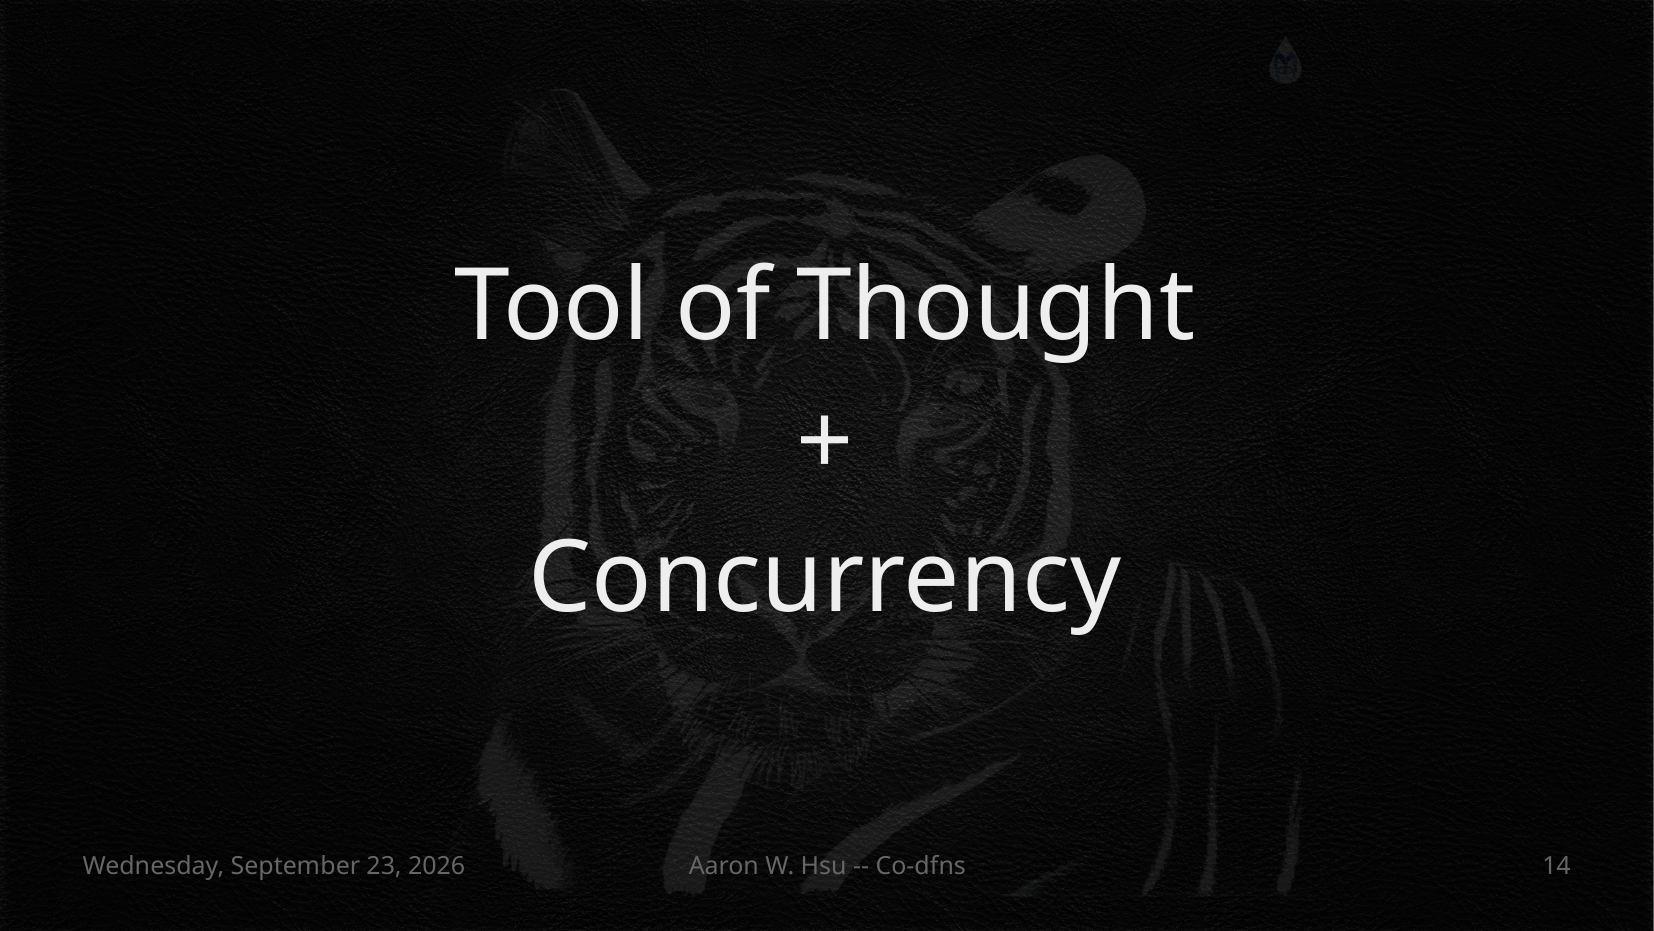

Tool of Thought
+
Concurrency
Aaron W. Hsu -- Co-dfns
14